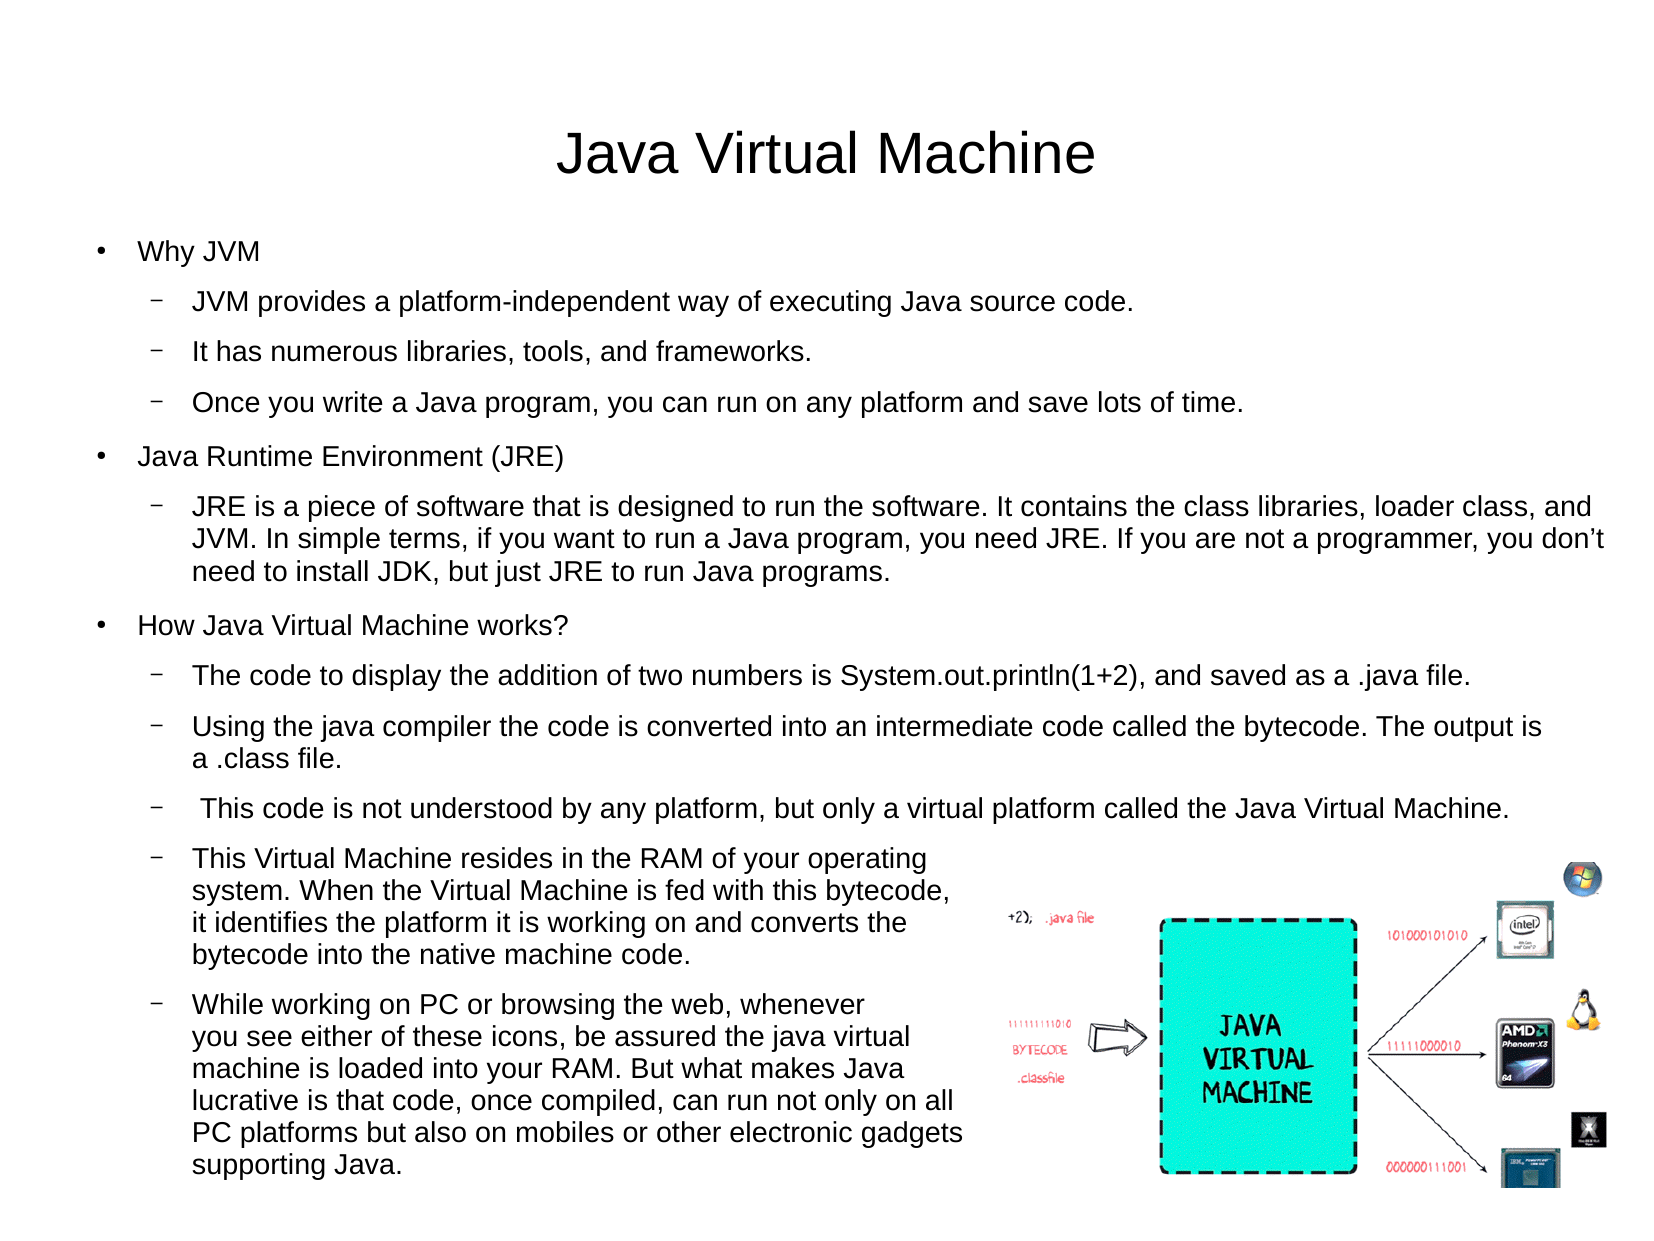

# Java Virtual Machine
Why JVM
JVM provides a platform-independent way of executing Java source code.
It has numerous libraries, tools, and frameworks.
Once you write a Java program, you can run on any platform and save lots of time.
Java Runtime Environment (JRE)
JRE is a piece of software that is designed to run the software. It contains the class libraries, loader class, and JVM. In simple terms, if you want to run a Java program, you need JRE. If you are not a programmer, you don’t need to install JDK, but just JRE to run Java programs.
How Java Virtual Machine works?
The code to display the addition of two numbers is System.out.println(1+2), and saved as a .java file.
Using the java compiler the code is converted into an intermediate code called the bytecode. The output is a .class file.
 This code is not understood by any platform, but only a virtual platform called the Java Virtual Machine.
This Virtual Machine resides in the RAM of your operating
system. When the Virtual Machine is fed with this bytecode,
it identifies the platform it is working on and converts the
bytecode into the native machine code.
While working on PC or browsing the web, whenever
you see either of these icons, be assured the java virtual
machine is loaded into your RAM. But what makes Java
lucrative is that code, once compiled, can run not only on all
PC platforms but also on mobiles or other electronic gadgets
supporting Java.